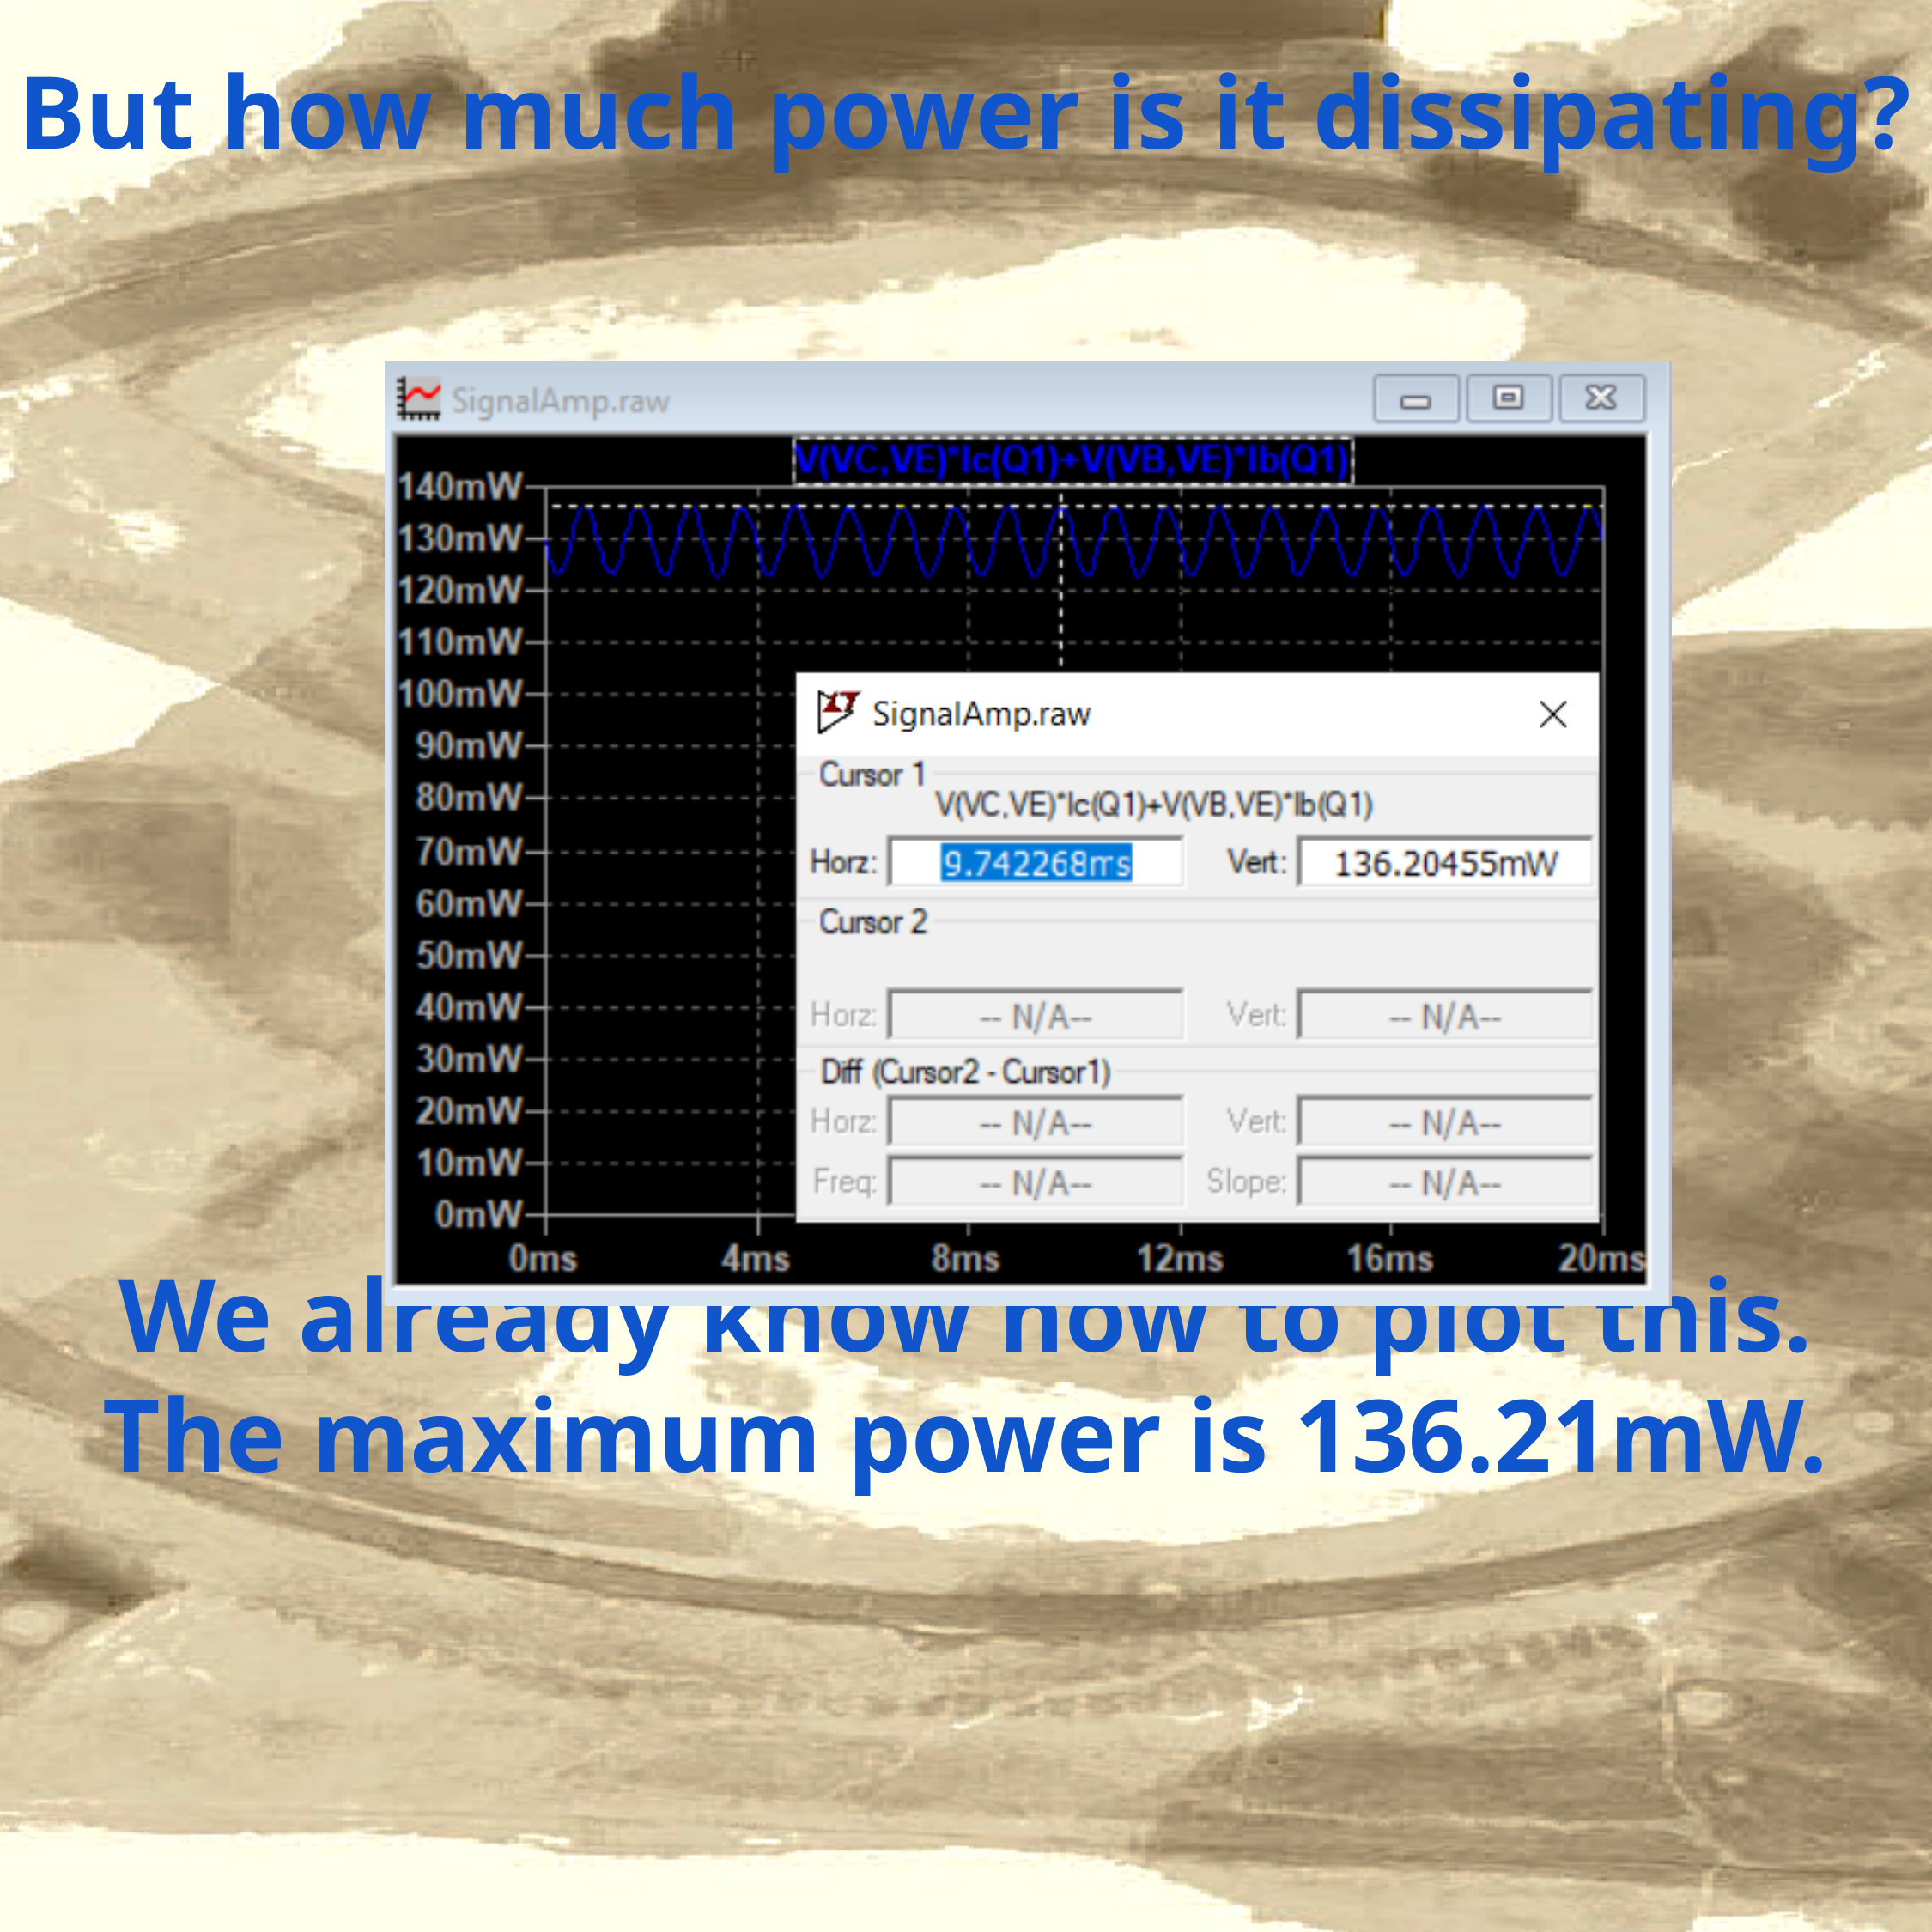

But how much power is it dissipating?
We already know how to plot this.
The maximum power is 136.21mW.